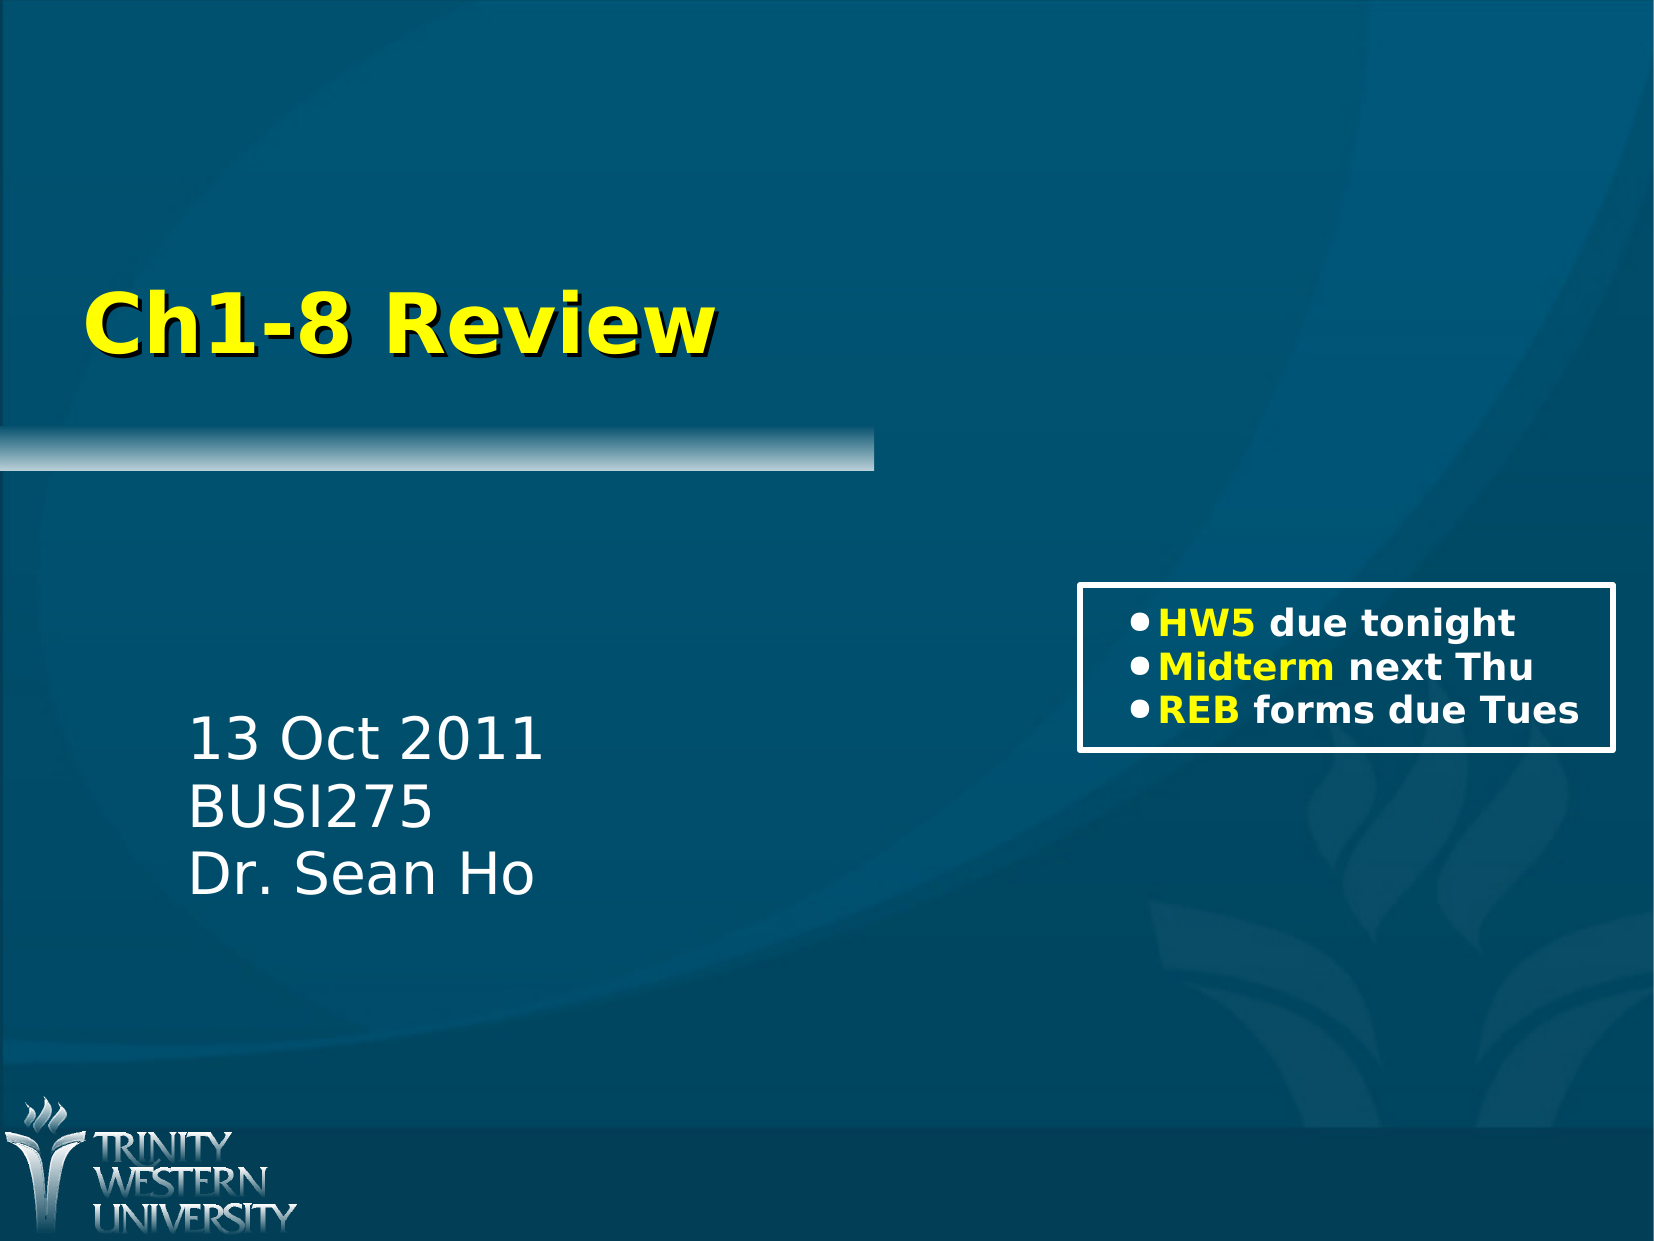

# Ch1-8 Review
13 Oct 2011
BUSI275
Dr. Sean Ho
HW5 due tonight
Midterm next Thu
REB forms due Tues